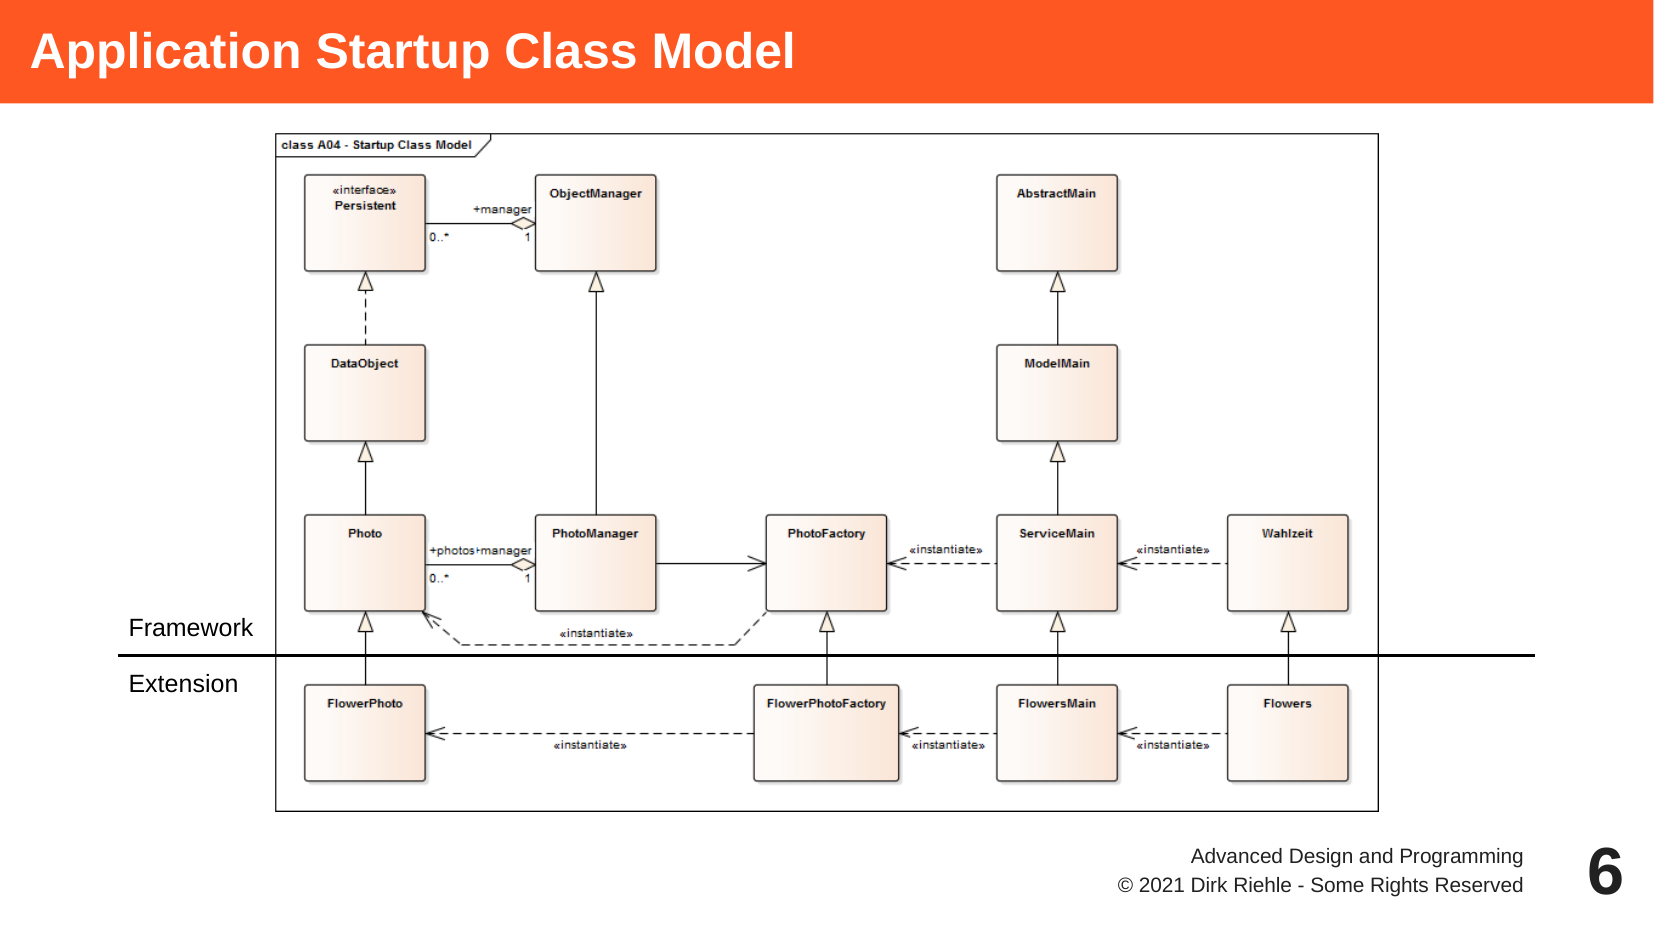

# Application Startup Class Model
Framework
Extension
Advanced Design and Programming
6
© 2021 Dirk Riehle - Some Rights Reserved